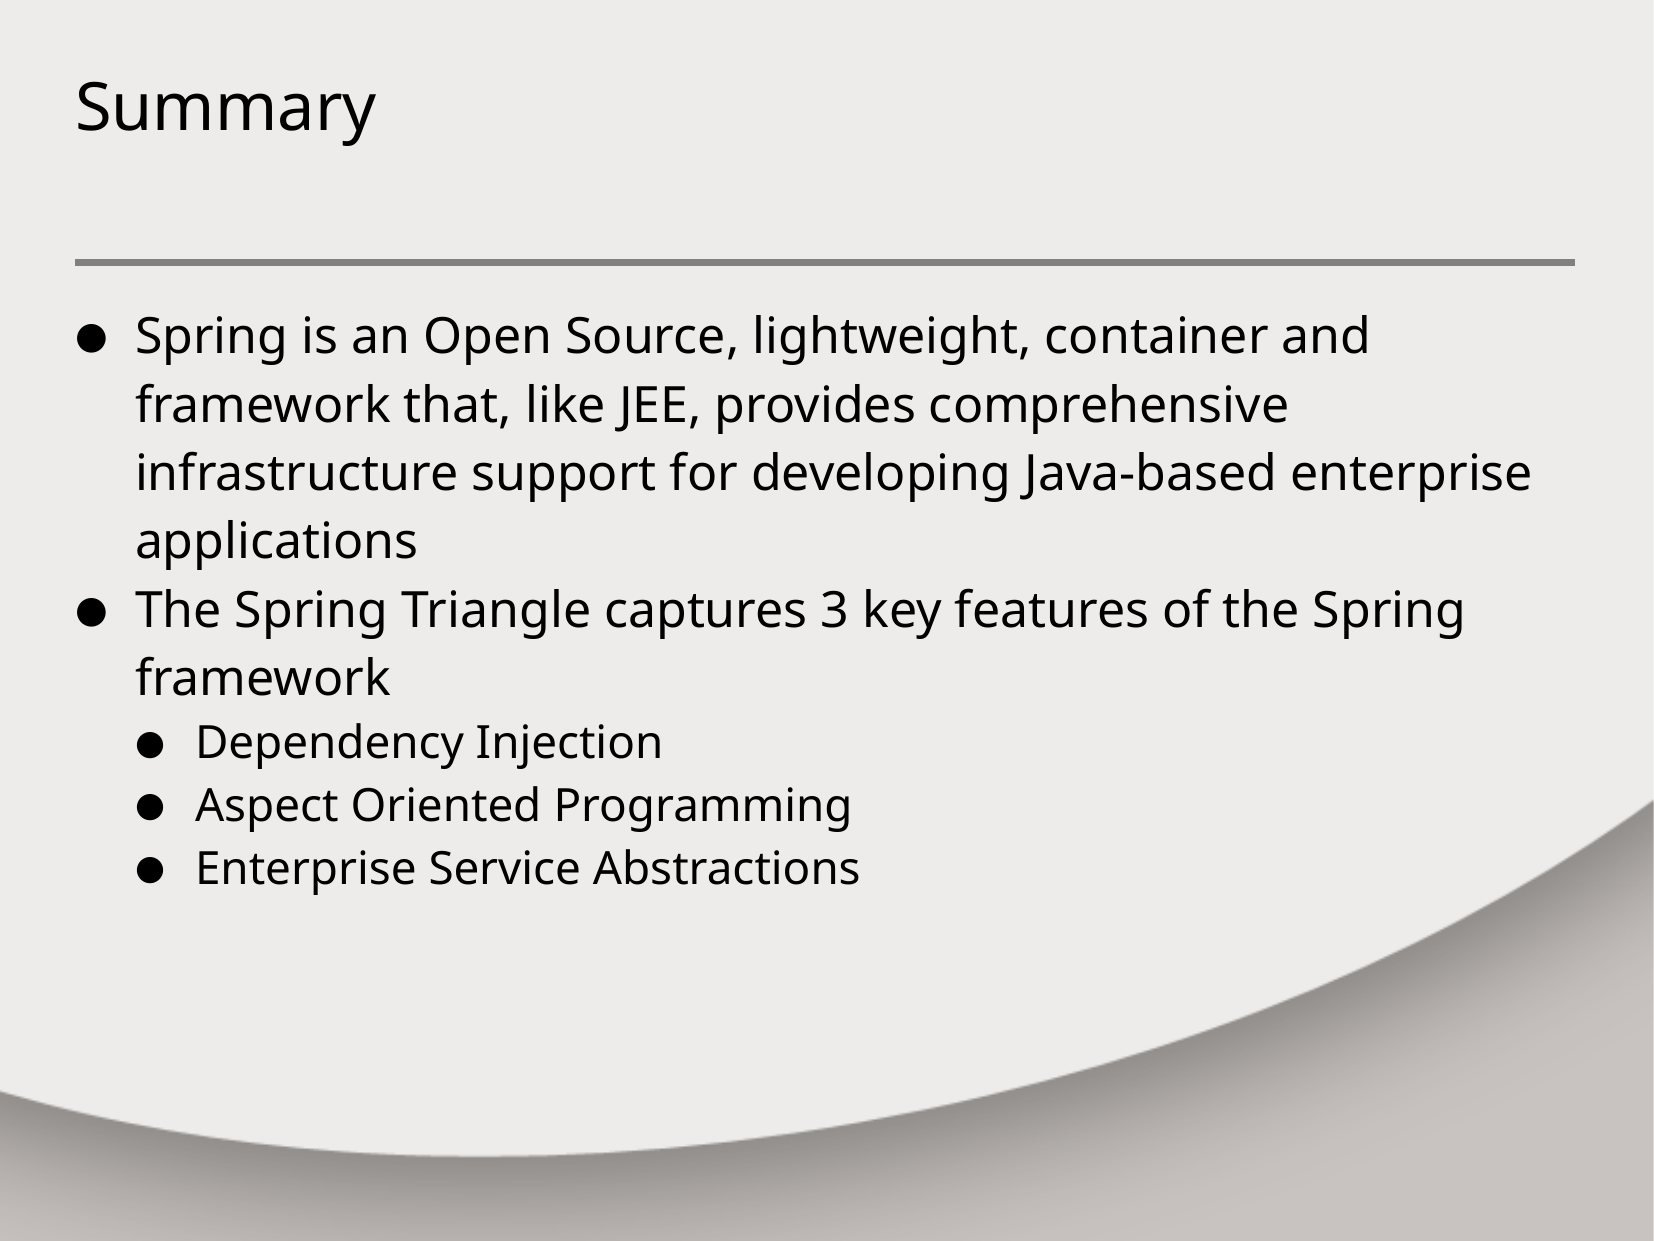

# Summary
Spring is an Open Source, lightweight, container and framework that, like JEE, provides comprehensive infrastructure support for developing Java-based enterprise applications
The Spring Triangle captures 3 key features of the Spring framework
Dependency Injection
Aspect Oriented Programming
Enterprise Service Abstractions